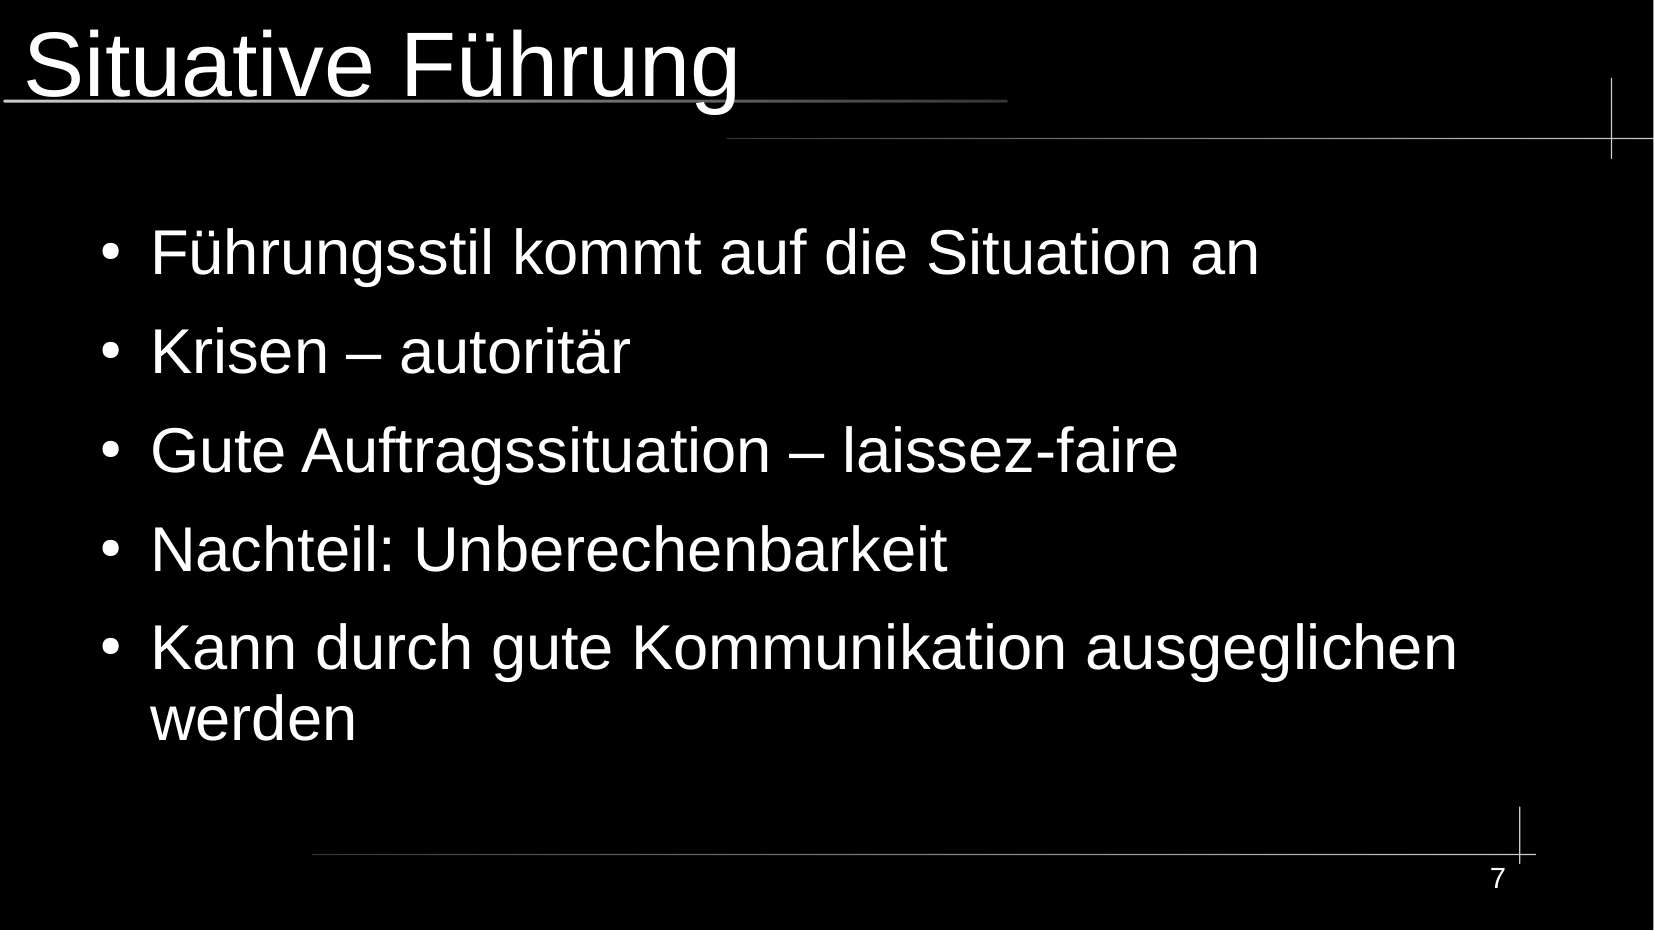

# Situative Führung
Führungsstil kommt auf die Situation an
Krisen – autoritär
Gute Auftragssituation – laissez-faire
Nachteil: Unberechenbarkeit
Kann durch gute Kommunikation ausgeglichen werden
7